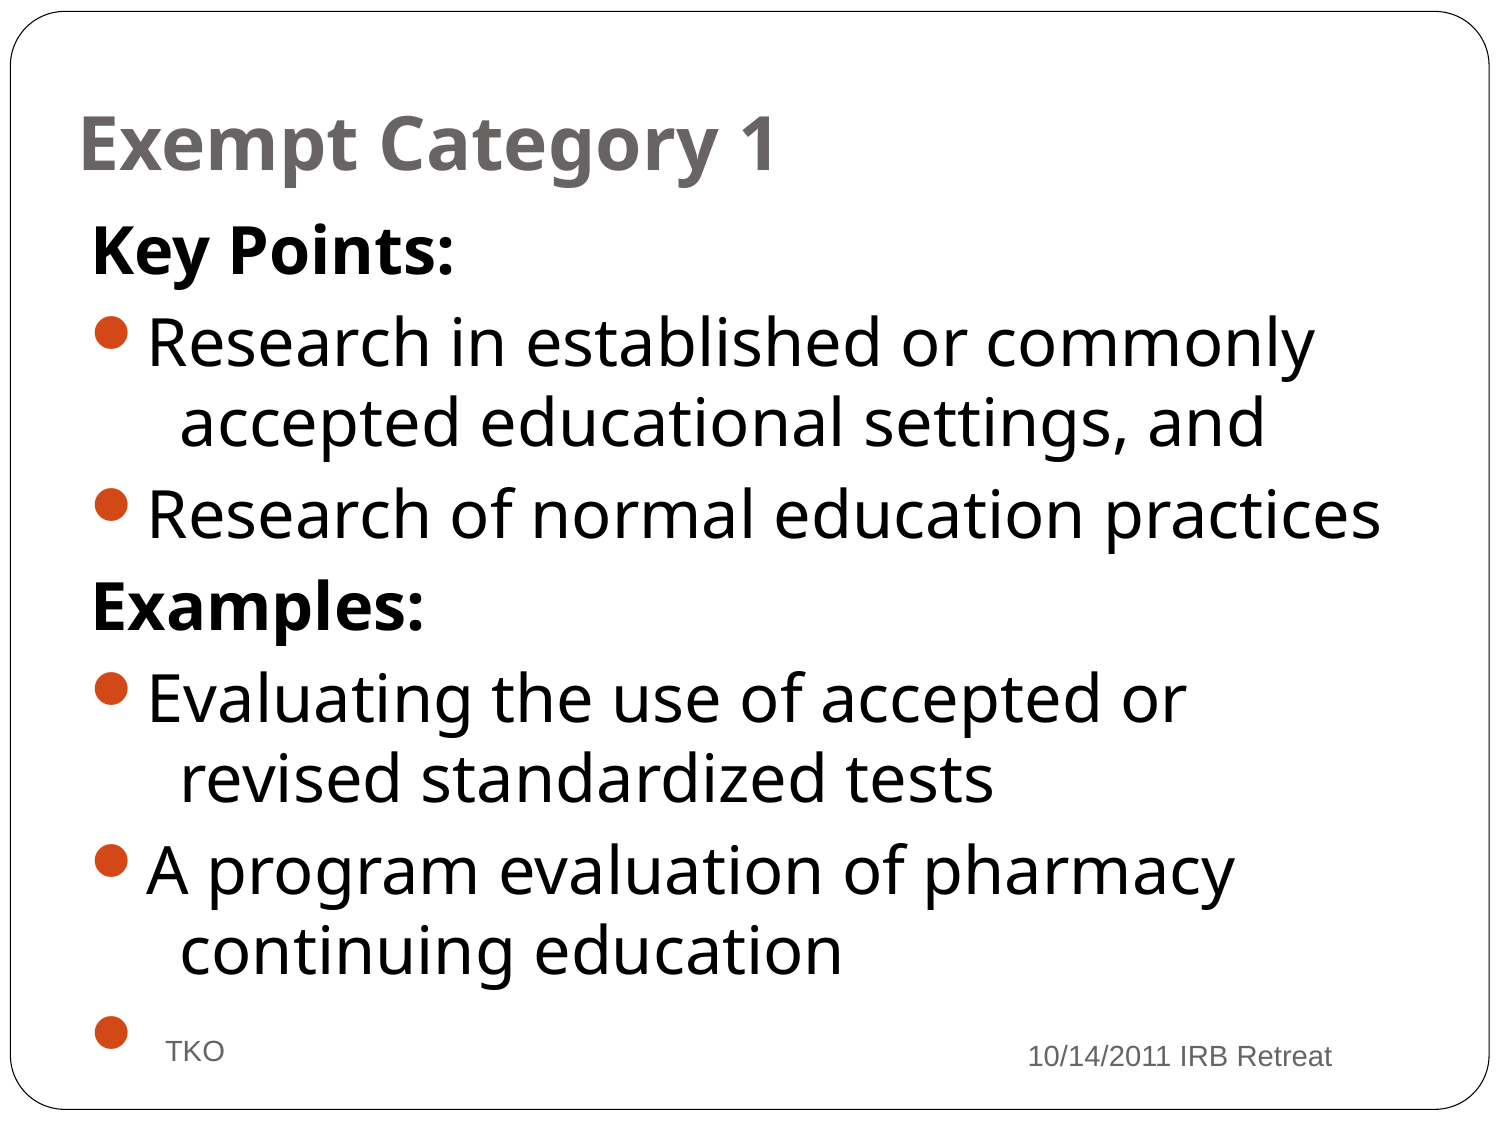

# Exempt Category 1
Key Points:
Research in established or commonly accepted educational settings, and
Research of normal education practices
Examples:
Evaluating the use of accepted or revised standardized tests
A program evaluation of pharmacy continuing education
TKO
10/14/2011 IRB Retreat